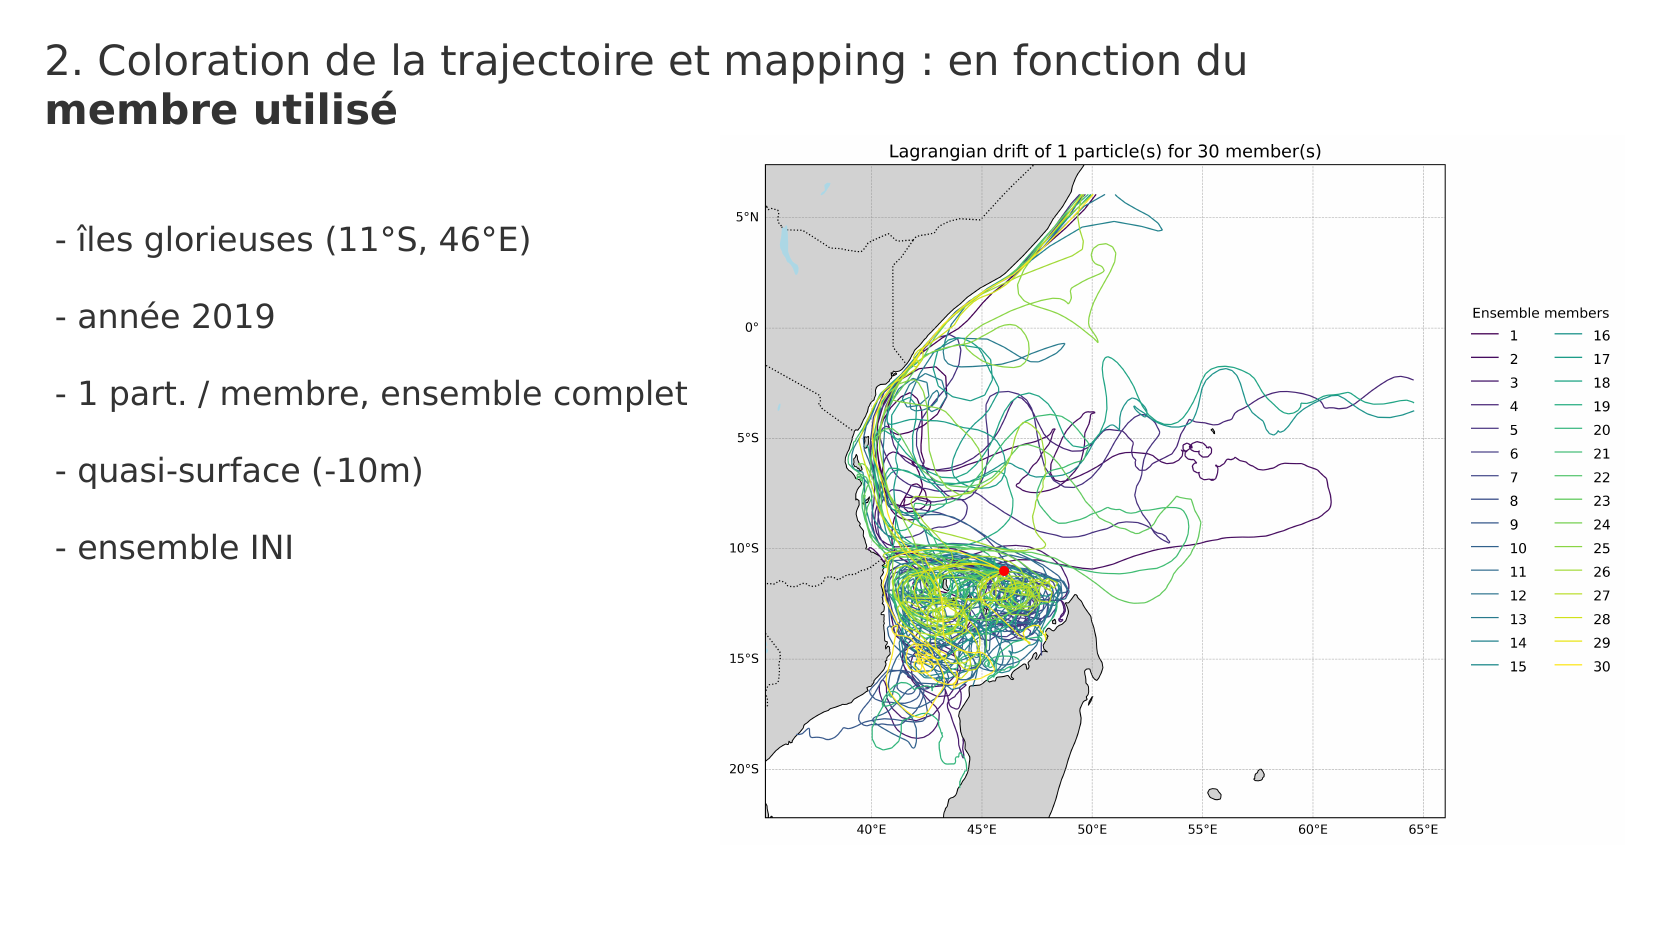

2. Coloration de la trajectoire et mapping : en fonction du membre utilisé
 - îles glorieuses (11°S, 46°E)
 - année 2019
 - 1 part. / membre, ensemble complet
 - quasi-surface (-10m)
 - ensemble INI